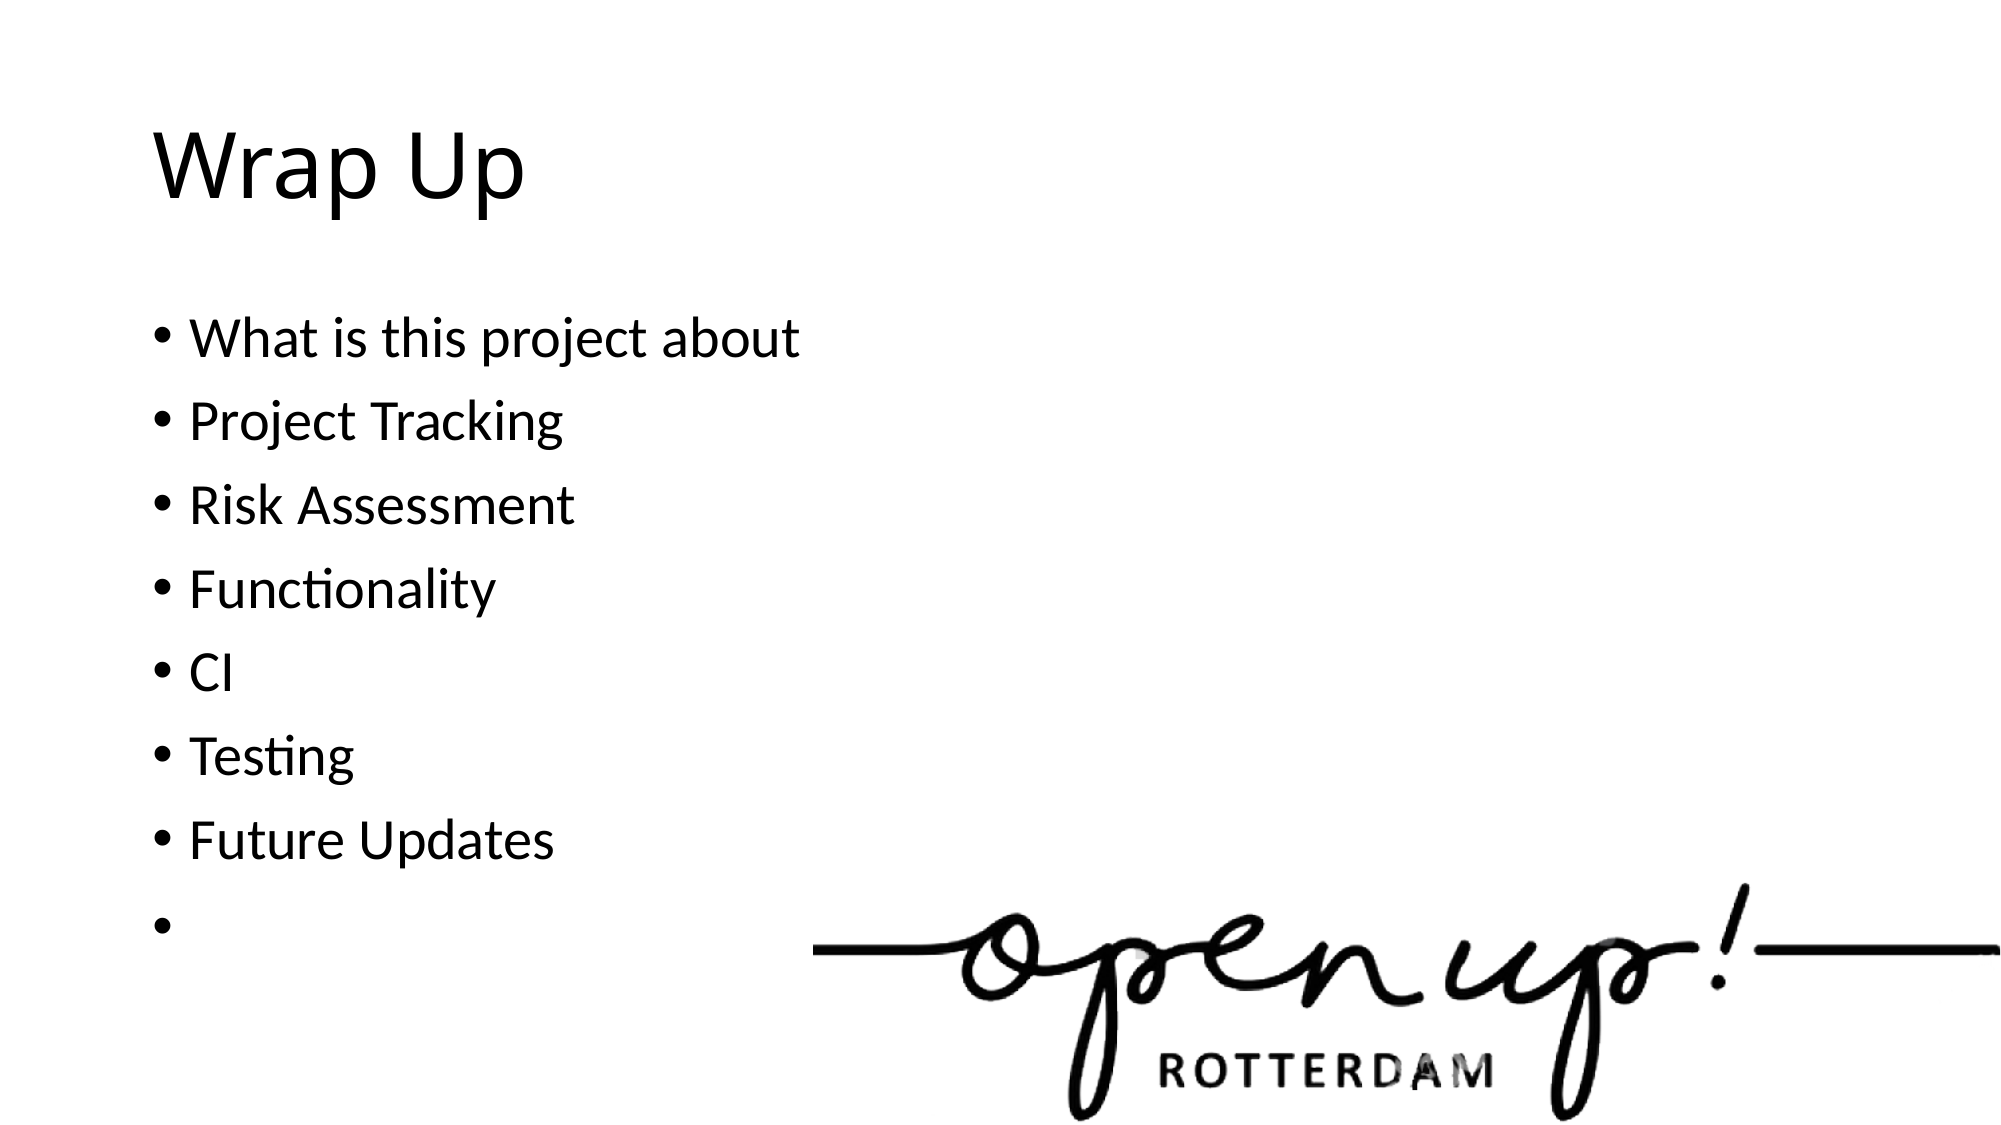

# Wrap Up
What is this project about
Project Tracking
Risk Assessment
Functionality
CI
Testing
Future Updates